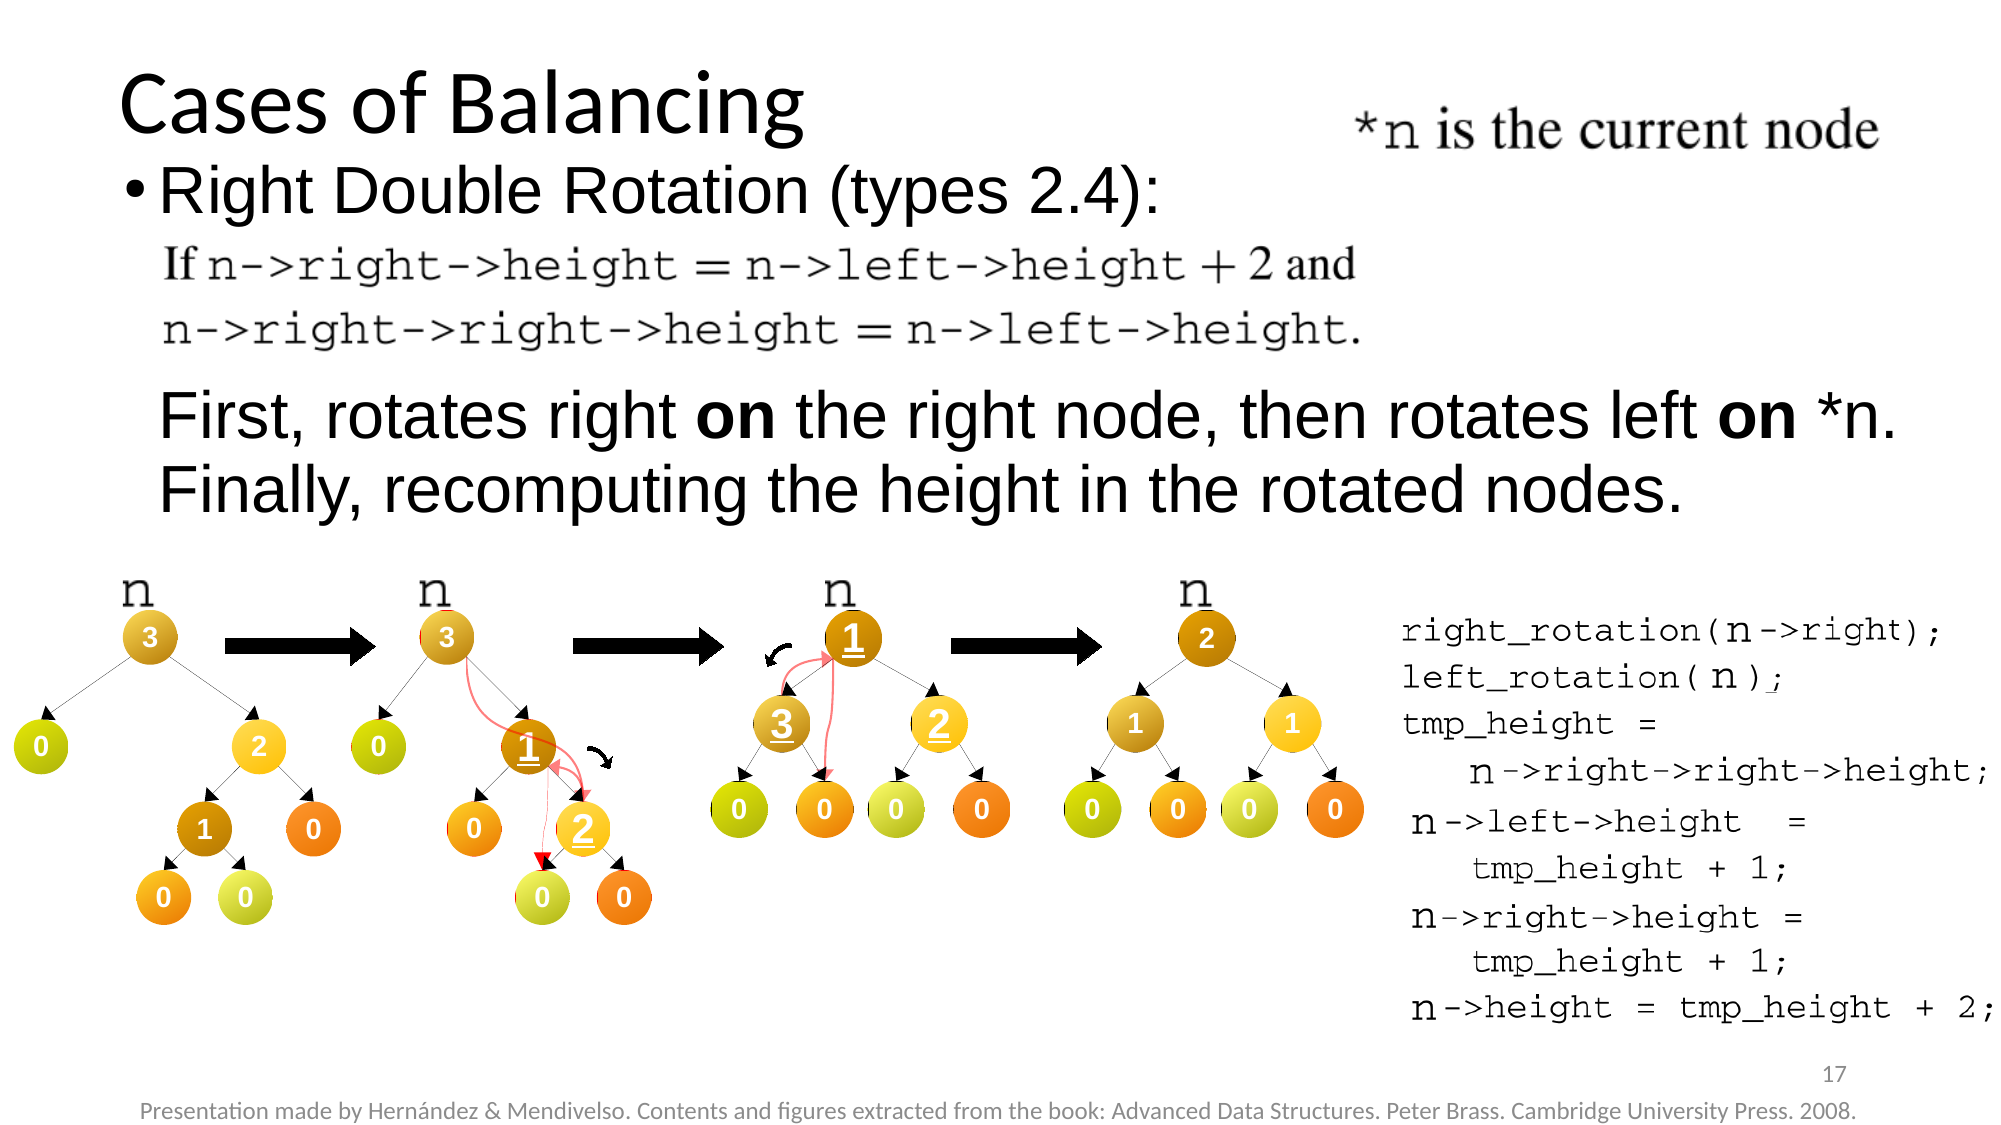

# Cases of Balancing
Right Double Rotation (types 2.4):
First, rotates right on the right node, then rotates left on *n.
Finally, recomputing the height in the rotated nodes.
3
0
2
1
0
0
0
3
0
1
0
2
0
0
1
3
2
0
0
0
0
2
1
1
0
0
0
0
17
Presentation made by Hernández & Mendivelso. Contents and figures extracted from the book: Advanced Data Structures. Peter Brass. Cambridge University Press. 2008.